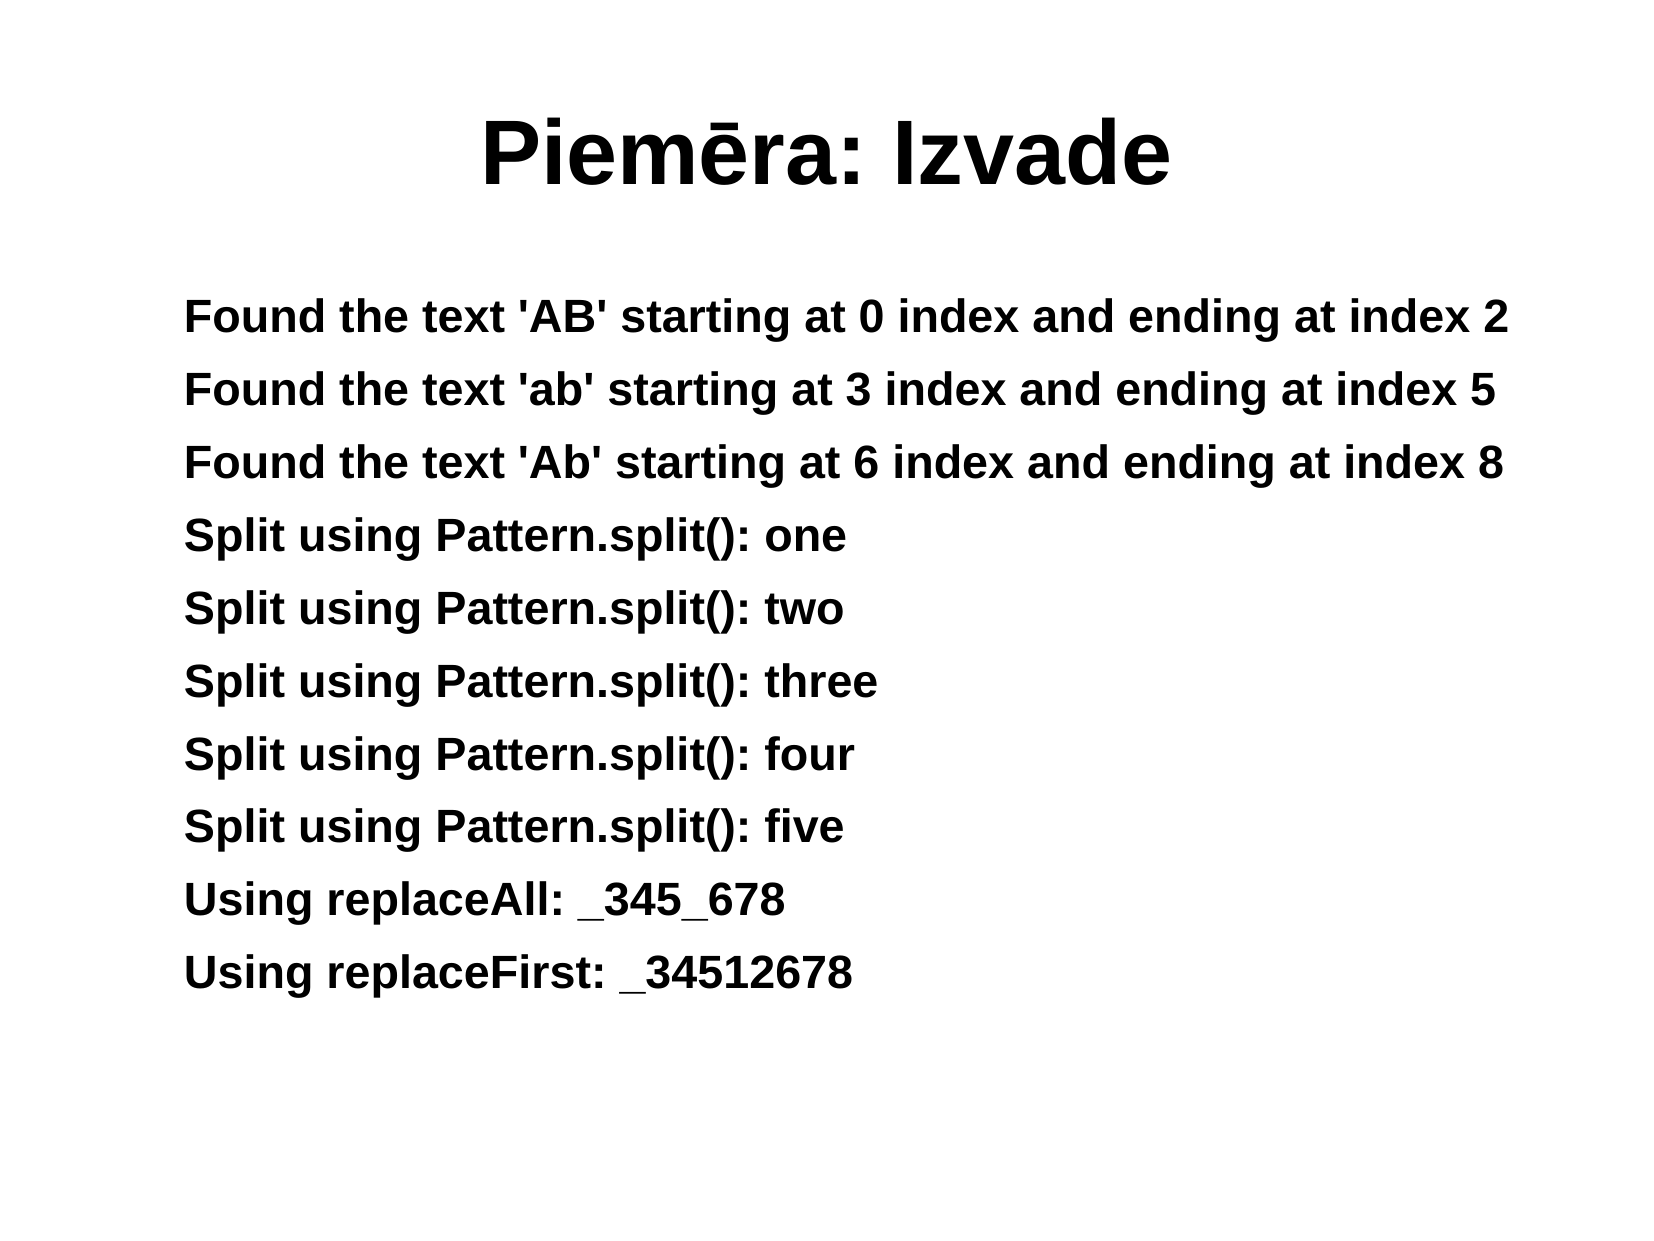

# Piemēra: Izvade
	Found the text 'AB' starting at 0 index and ending at index 2
	Found the text 'ab' starting at 3 index and ending at index 5
	Found the text 'Ab' starting at 6 index and ending at index 8
	Split using Pattern.split(): one
	Split using Pattern.split(): two
	Split using Pattern.split(): three
	Split using Pattern.split(): four
	Split using Pattern.split(): five
	Using replaceAll: _345_678
	Using replaceFirst: _34512678